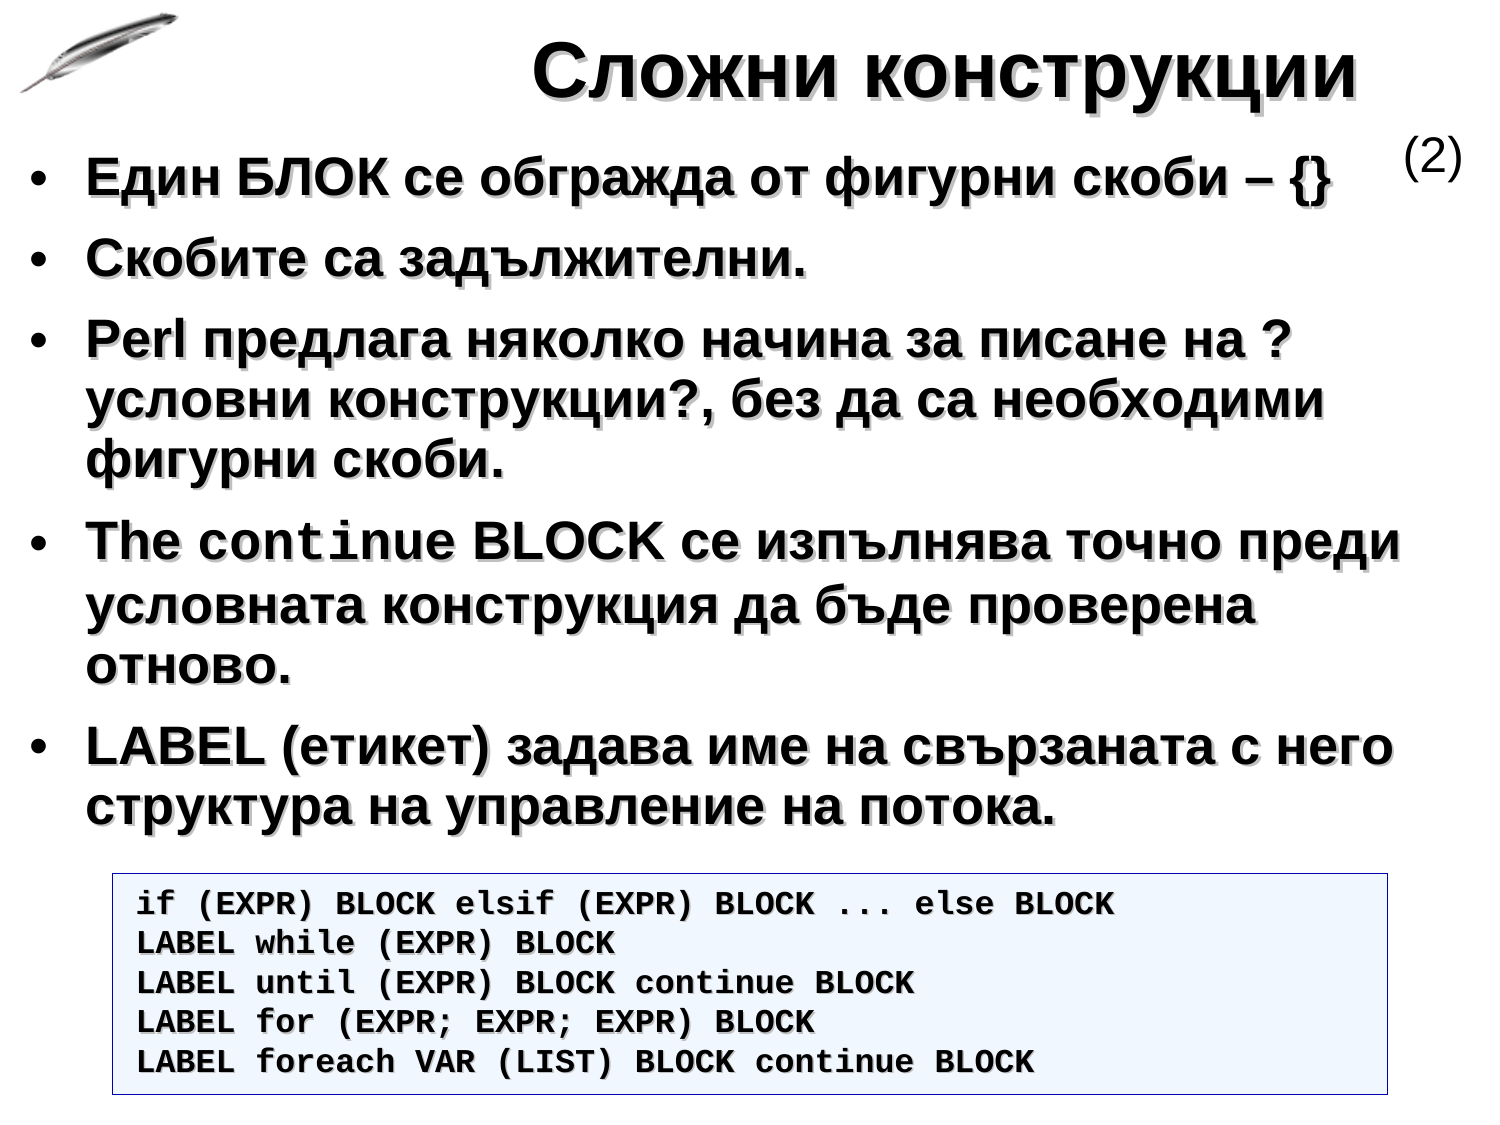

# Сложни конструкции
(2)
Един БЛОК се обгражда от фигурни скоби – {}
Скобите са задължителни.
Perl предлага няколко начина за писане на ?условни конструкции?, без да са необходими фигурни скоби.
The continue BLOCK се изпълнява точно преди условната конструкция да бъде проверена отново.
LABEL (етикет) задава име на свързаната с него структура на управление на потока.
if (EXPR) BLOCK elsif (EXPR) BLOCK ... else BLOCK
LABEL while (EXPR) BLOCK
LABEL until (EXPR) BLOCK continue BLOCK
LABEL for (EXPR; EXPR; EXPR) BLOCK
LABEL foreach VAR (LIST) BLOCK continue BLOCK